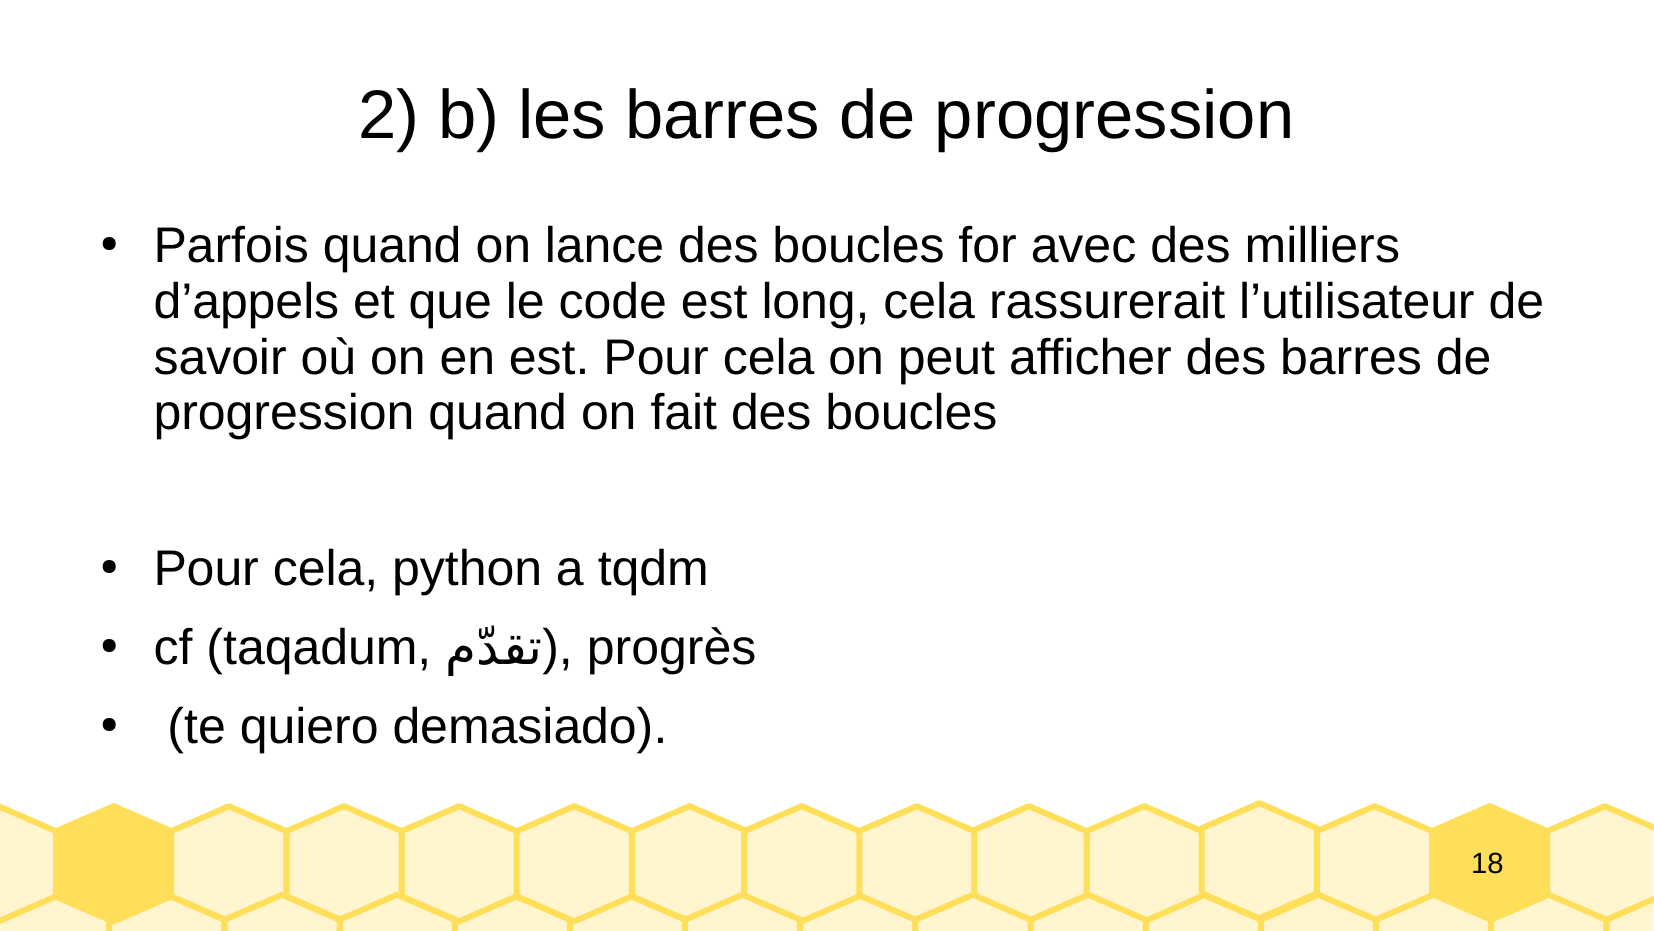

# 2) b) les barres de progression
Parfois quand on lance des boucles for avec des milliers d’appels et que le code est long, cela rassurerait l’utilisateur de savoir où on en est. Pour cela on peut afficher des barres de progression quand on fait des boucles
Pour cela, python a tqdm
cf (taqadum, تقدّم), progrès
 (te quiero demasiado).